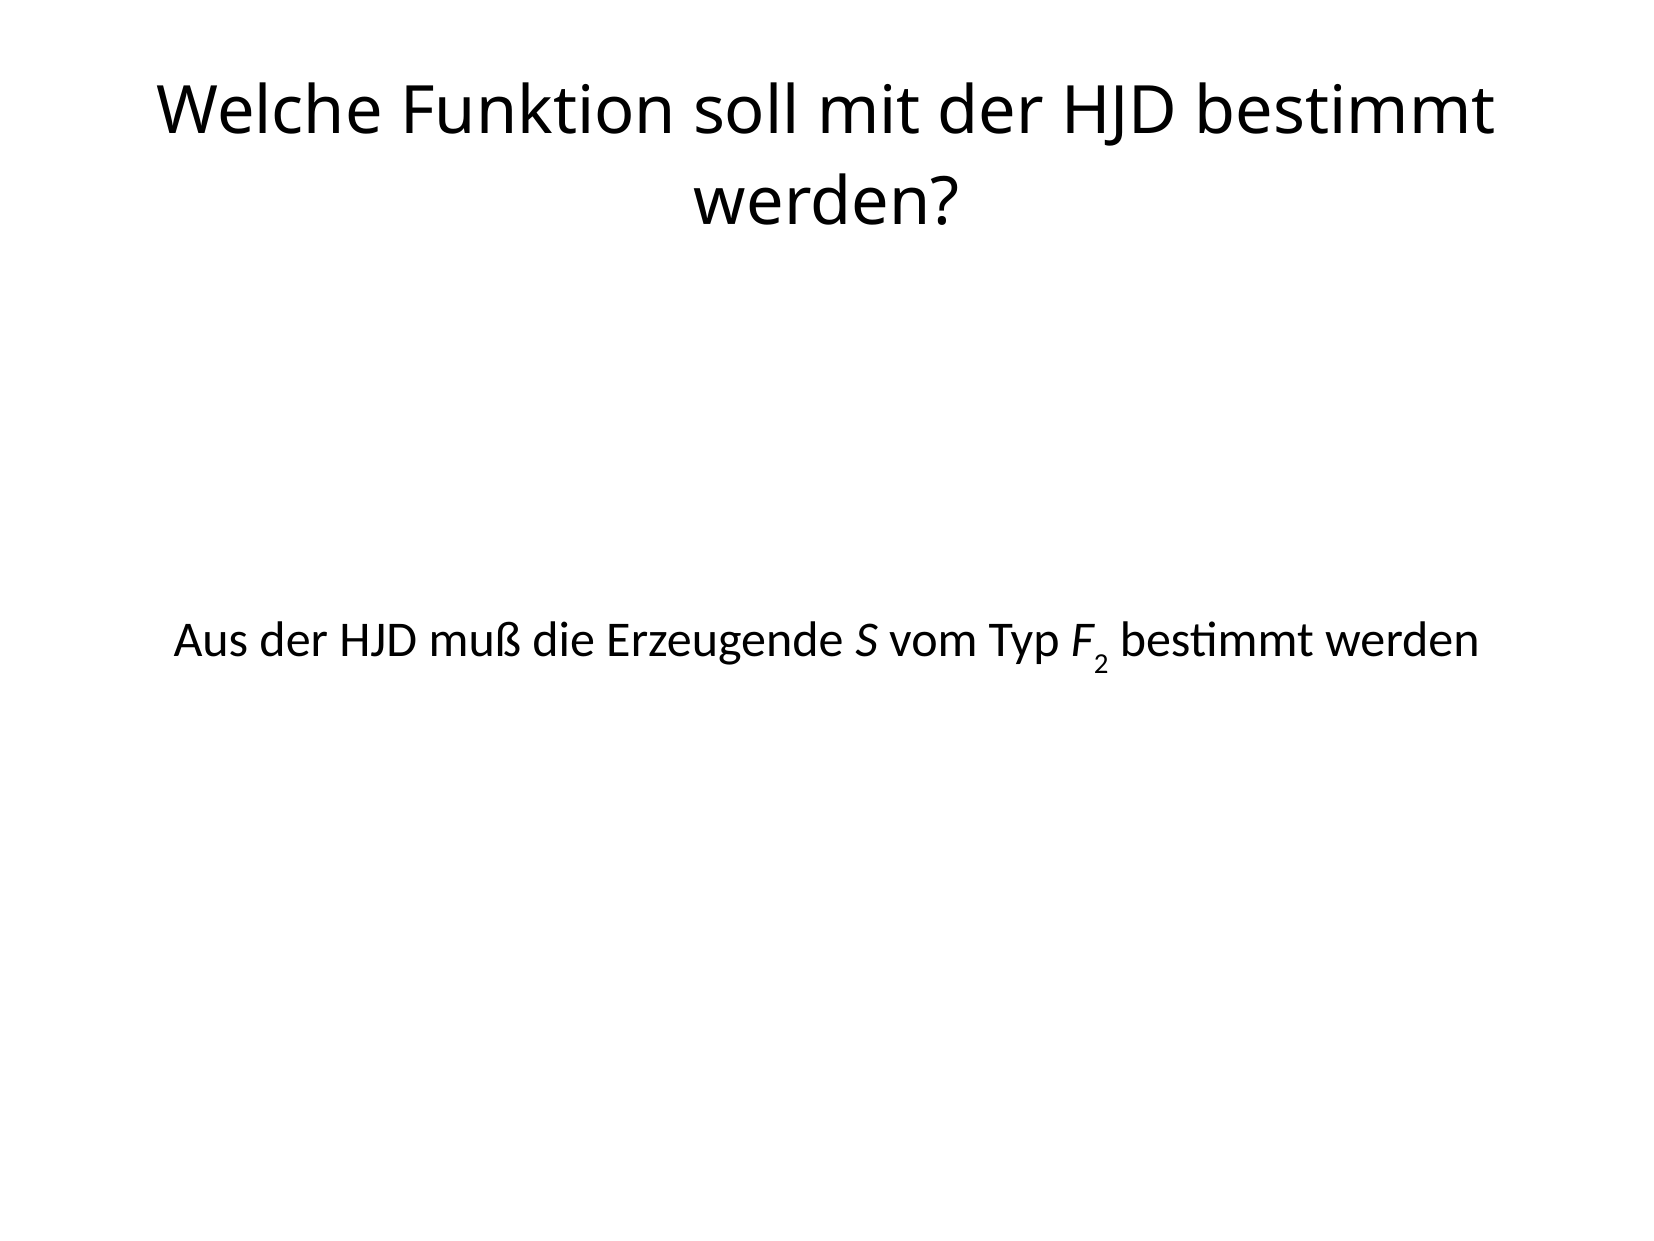

# Welche Funktion soll mit der HJD bestimmt werden?
Aus der HJD muß die Erzeugende S vom Typ F2 bestimmt werden